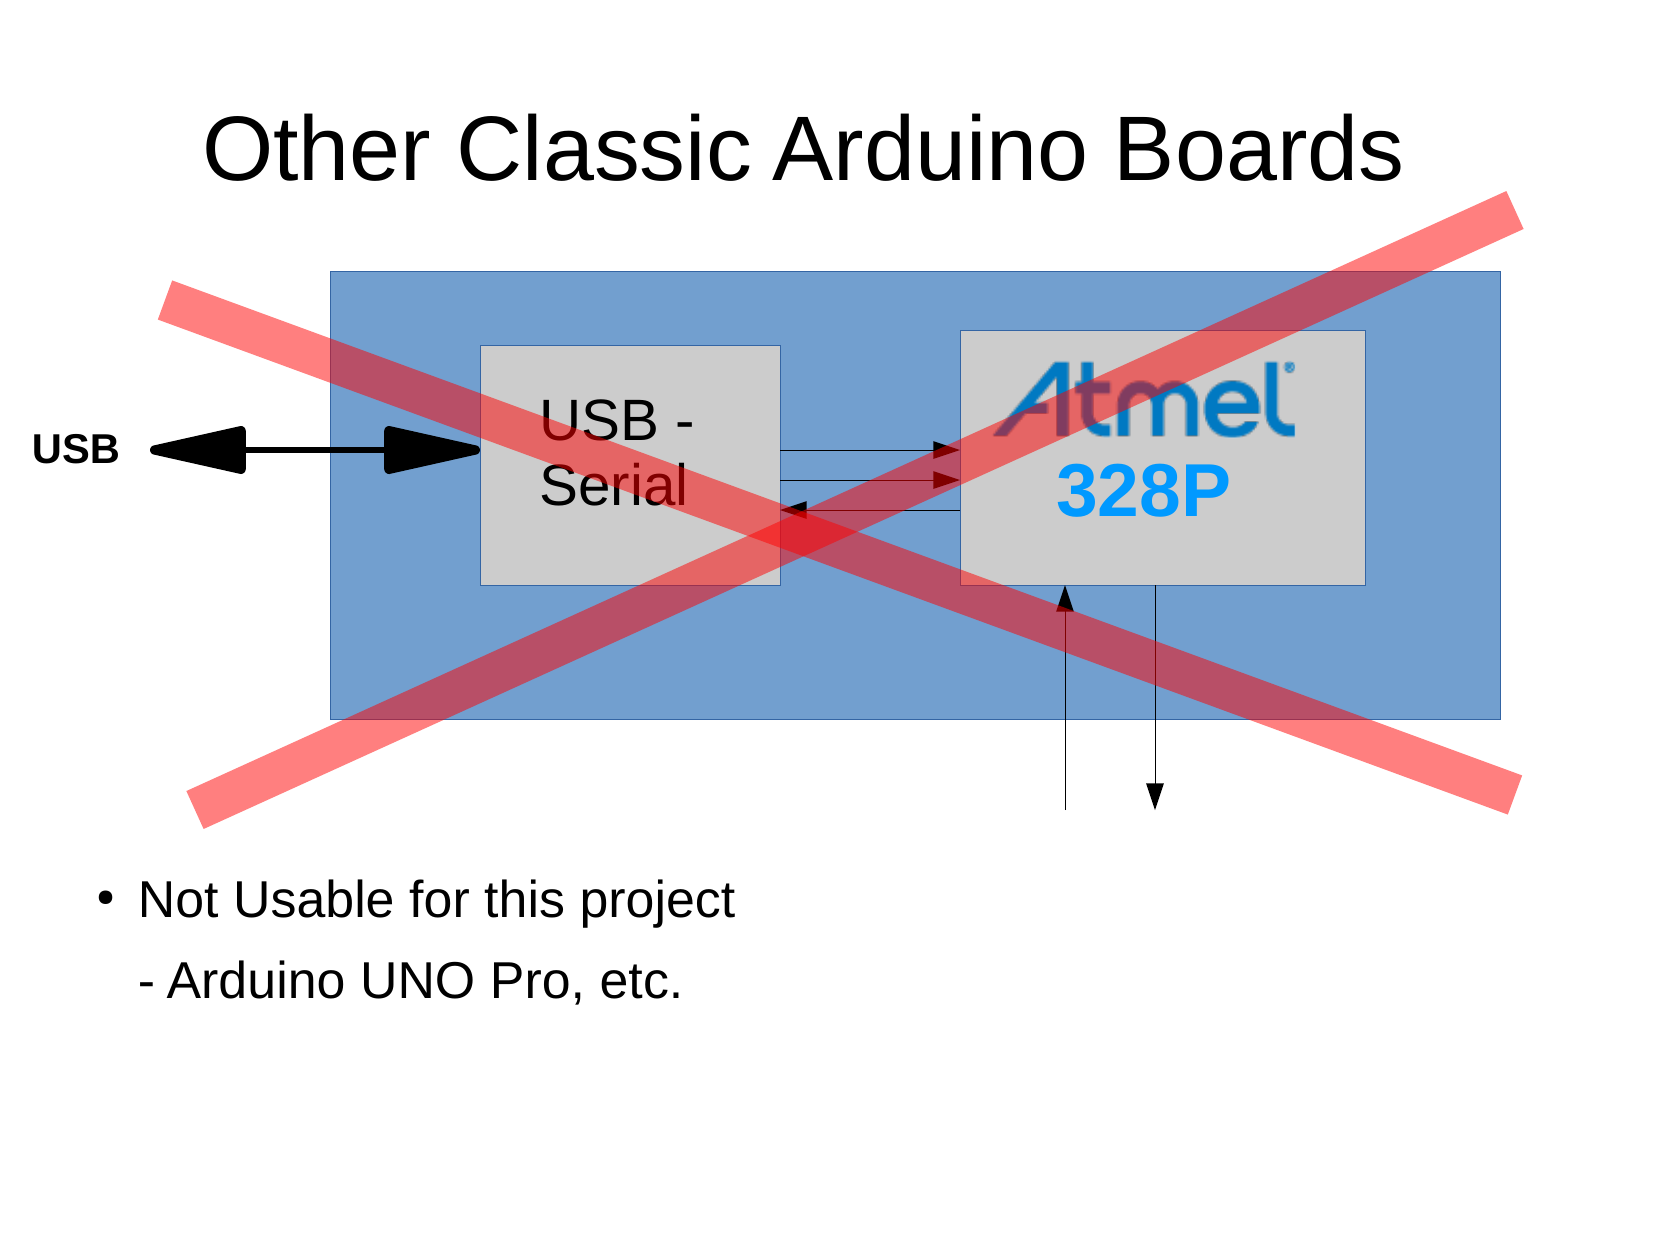

# Other Classic Arduino Boards
USB -
Serial
USB
328P
Not Usable for this project
- Arduino UNO Pro, etc.